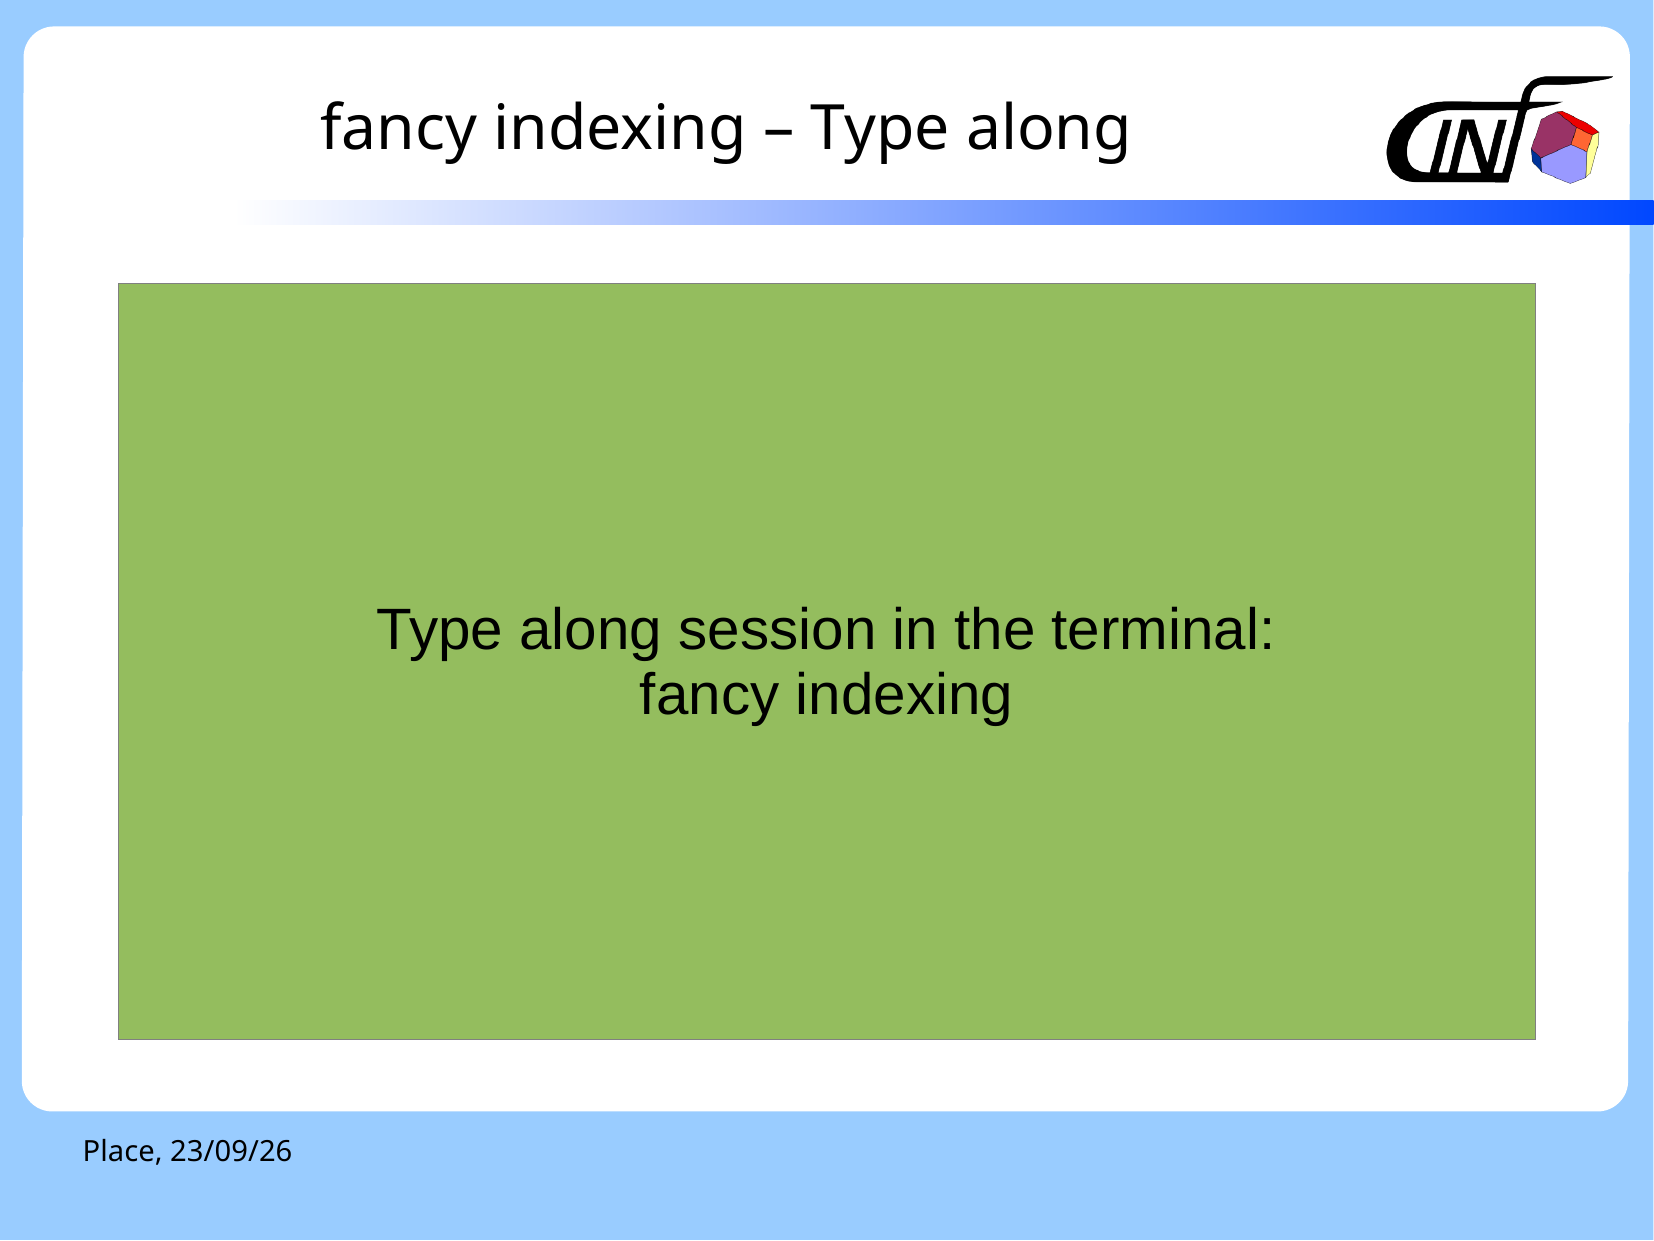

# fancy indexing – Type along
Type along session in the terminal:
fancy indexing